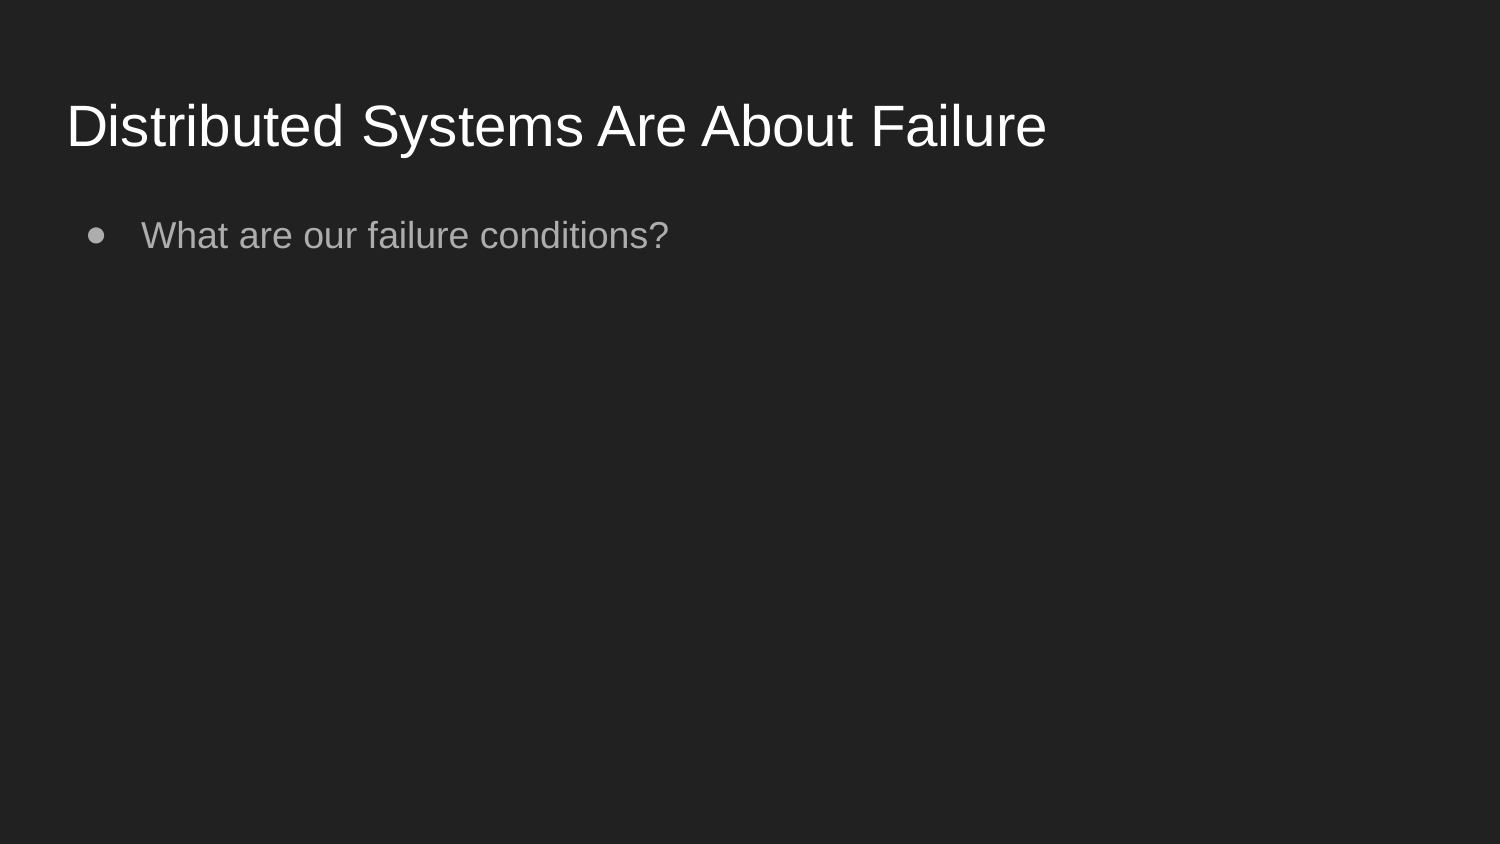

# Distributed Systems Are About Failure
What are our failure conditions?